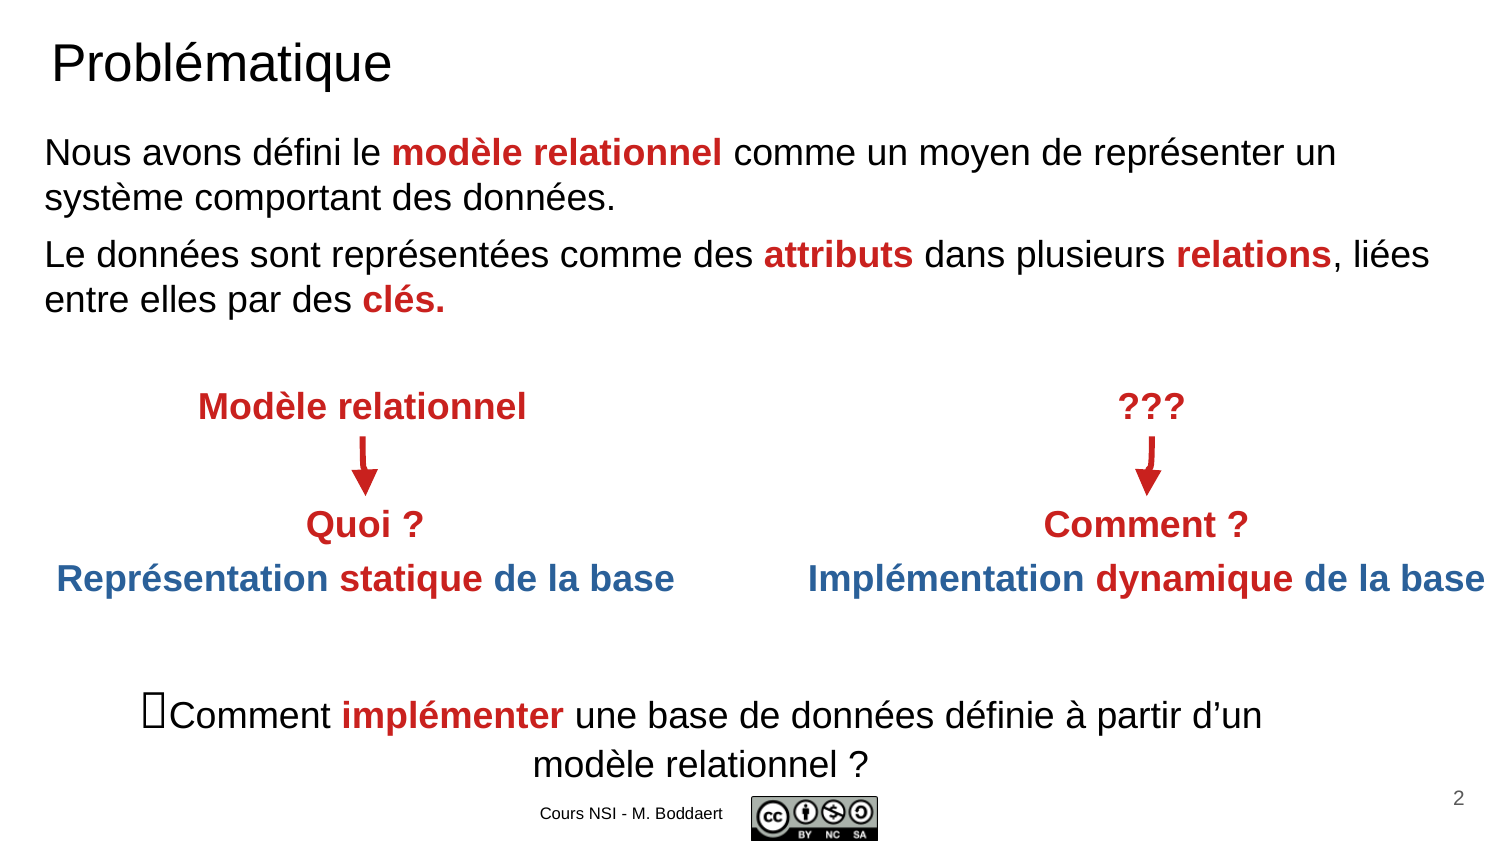

# Problématique
Nous avons défini le modèle relationnel comme un moyen de représenter un système comportant des données.
Le données sont représentées comme des attributs dans plusieurs relations, liées entre elles par des clés.
Modèle relationnel
???
Quoi ?
Représentation statique de la base
Comment ?
Implémentation dynamique de la base
Comment implémenter une base de données définie à partir d’un modèle relationnel ?